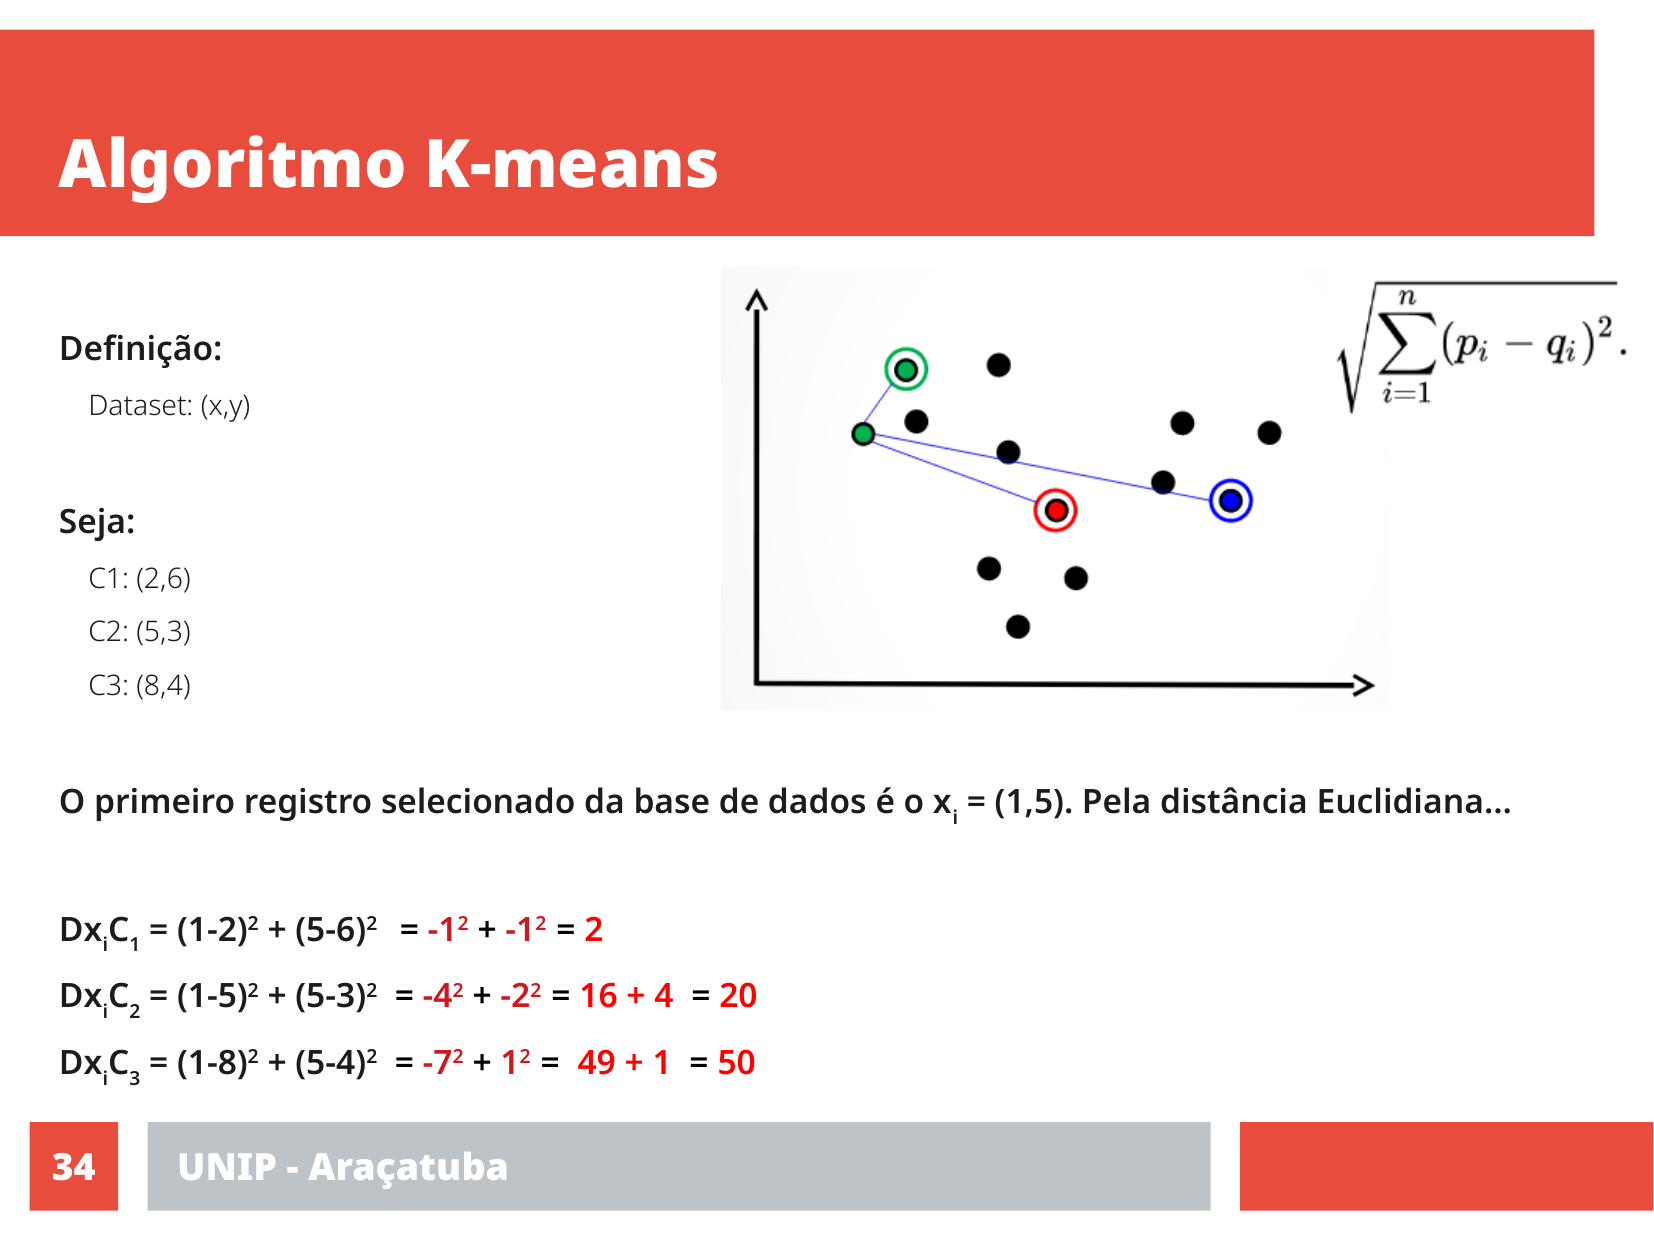

# Algoritmo K-means
Definição:
Dataset: (x,y)
Seja:
C1: (2,6)
C2: (5,3)
C3: (8,4)
O primeiro registro selecionado da base de dados é o xi = (1,5). Pela distância Euclidiana…
DxiC1 = (1-2)2 + (5-6)2 = -12 + -12 = 2
DxiC2 = (1-5)2 + (5-3)2 = -42 + -22 = 16 + 4 = 20
DxiC3 = (1-8)2 + (5-4)2 = -72 + 12 = 49 + 1 = 50
34
UNIP - Araçatuba